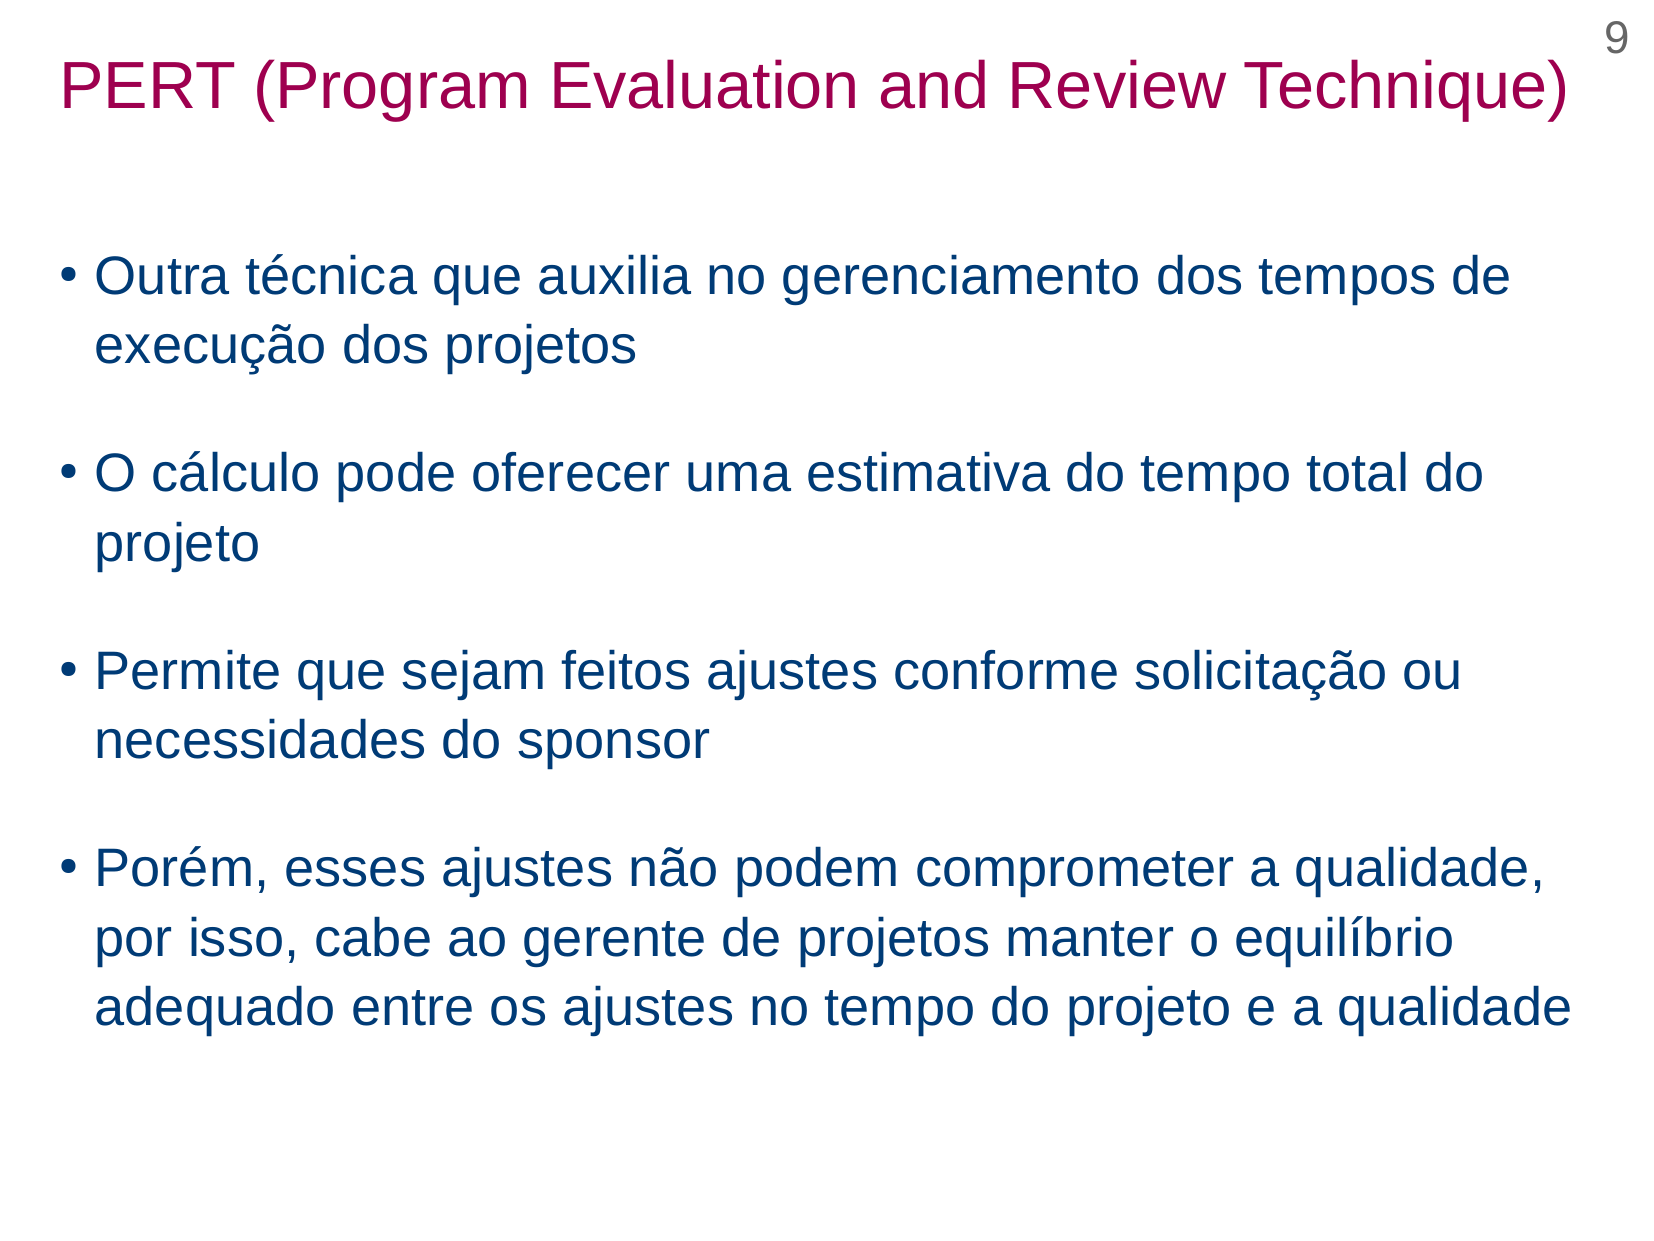

9
# PERT (Program Evaluation and Review Technique)
Outra técnica que auxilia no gerenciamento dos tempos de execução dos projetos
O cálculo pode oferecer uma estimativa do tempo total do projeto
Permite que sejam feitos ajustes conforme solicitação ou necessidades do sponsor
Porém, esses ajustes não podem comprometer a qualidade, por isso, cabe ao gerente de projetos manter o equilíbrio adequado entre os ajustes no tempo do projeto e a qualidade